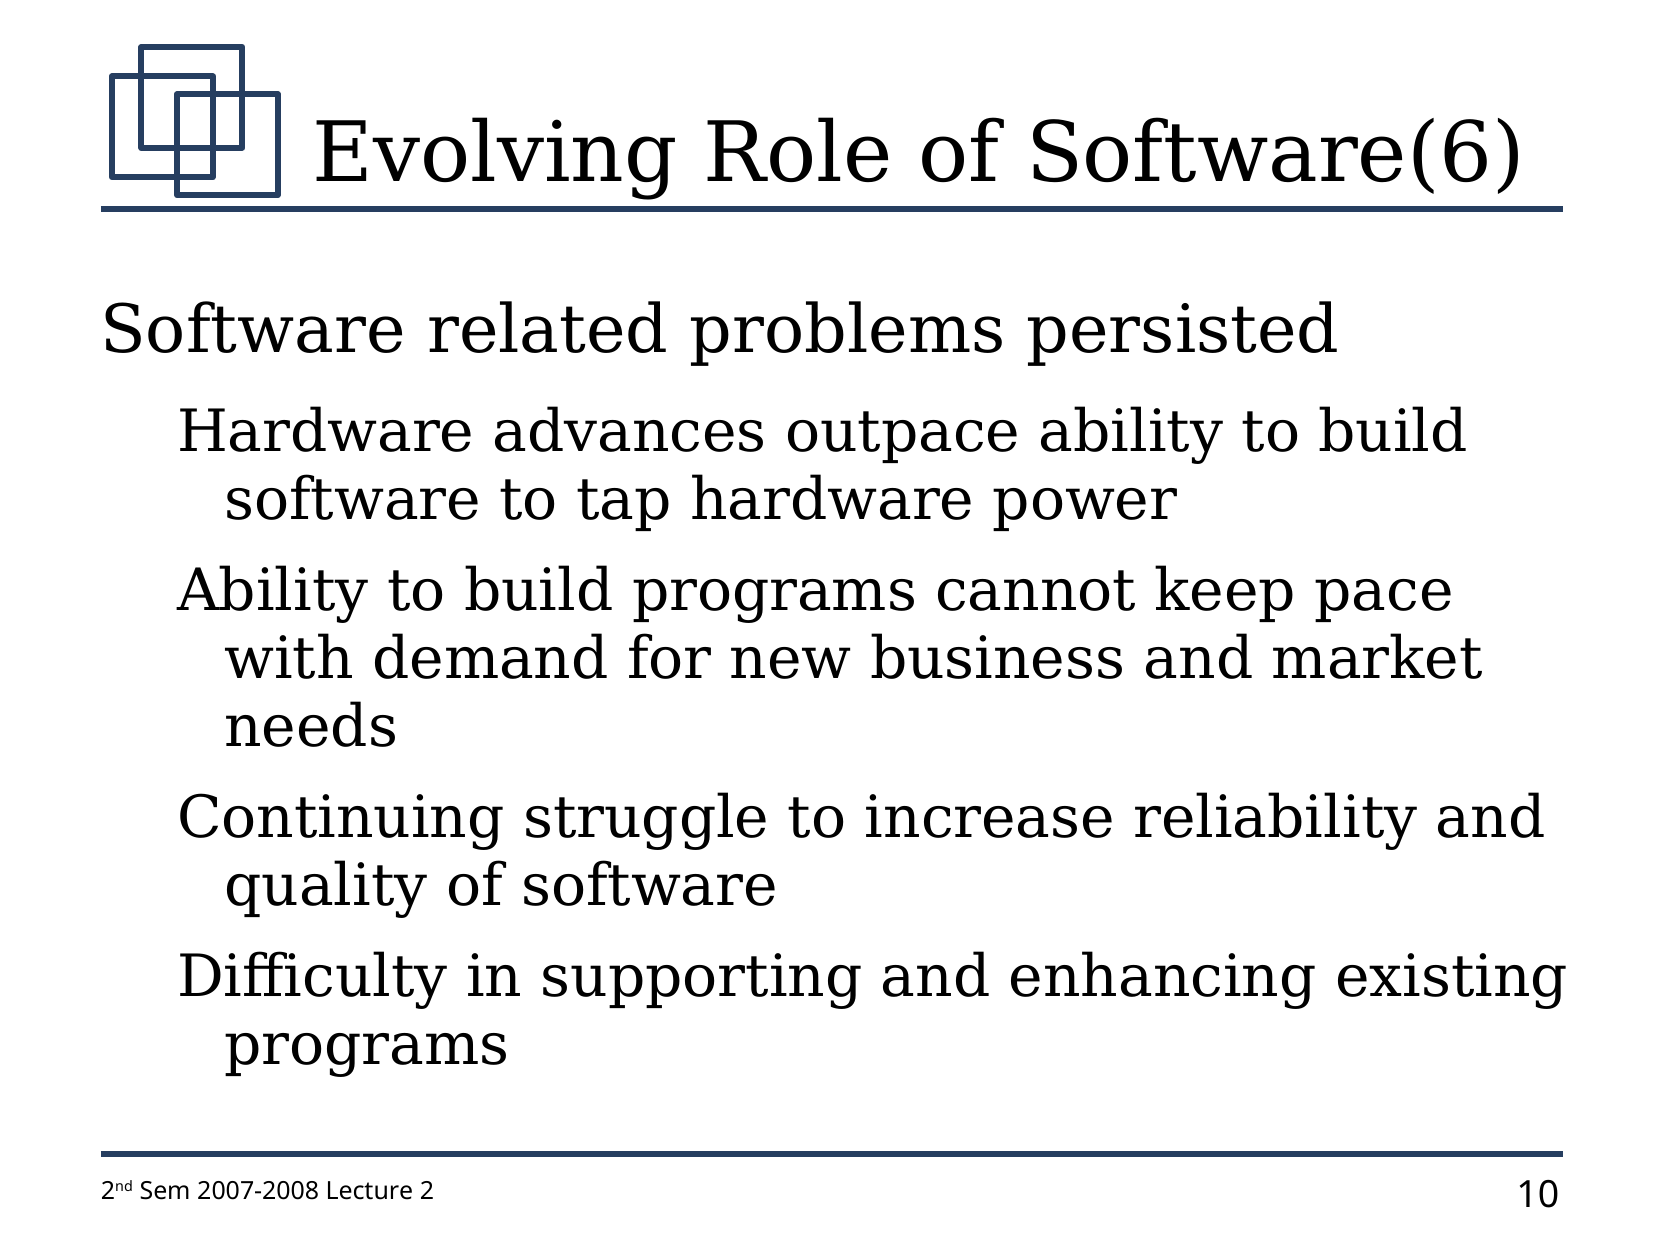

# Evolving Role of Software(6)
Software related problems persisted
Hardware advances outpace ability to build software to tap hardware power
Ability to build programs cannot keep pace with demand for new business and market needs
Continuing struggle to increase reliability and quality of software
Difficulty in supporting and enhancing existing programs